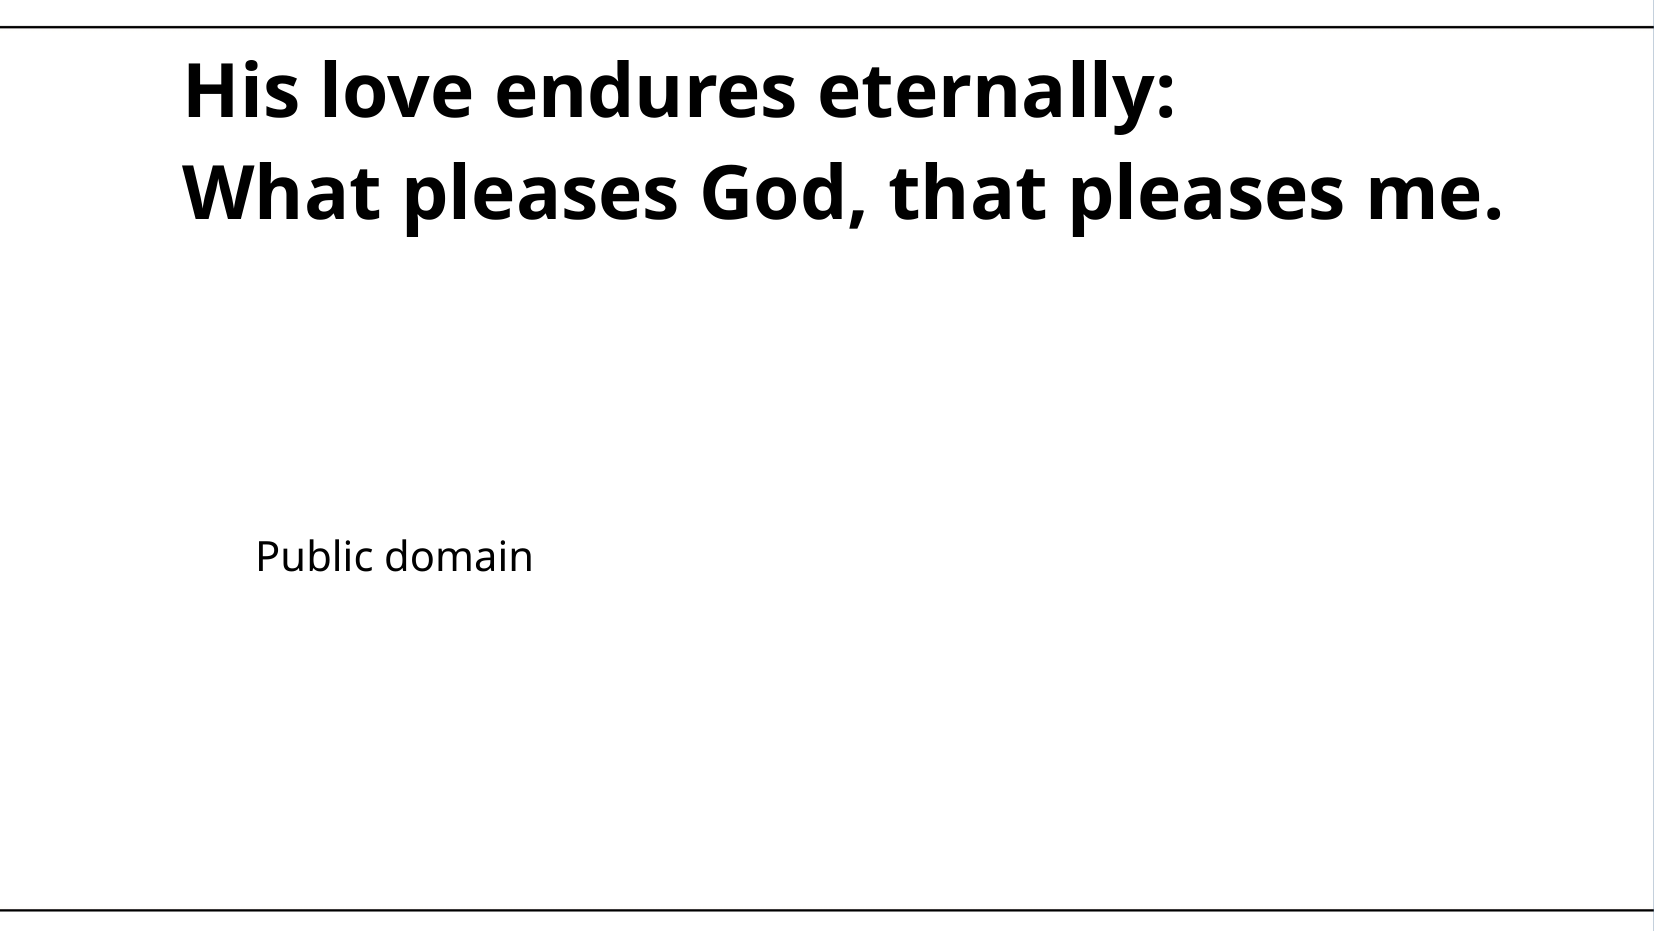

His love endures eternally:
 What pleases God, that pleases me.
 Public domain